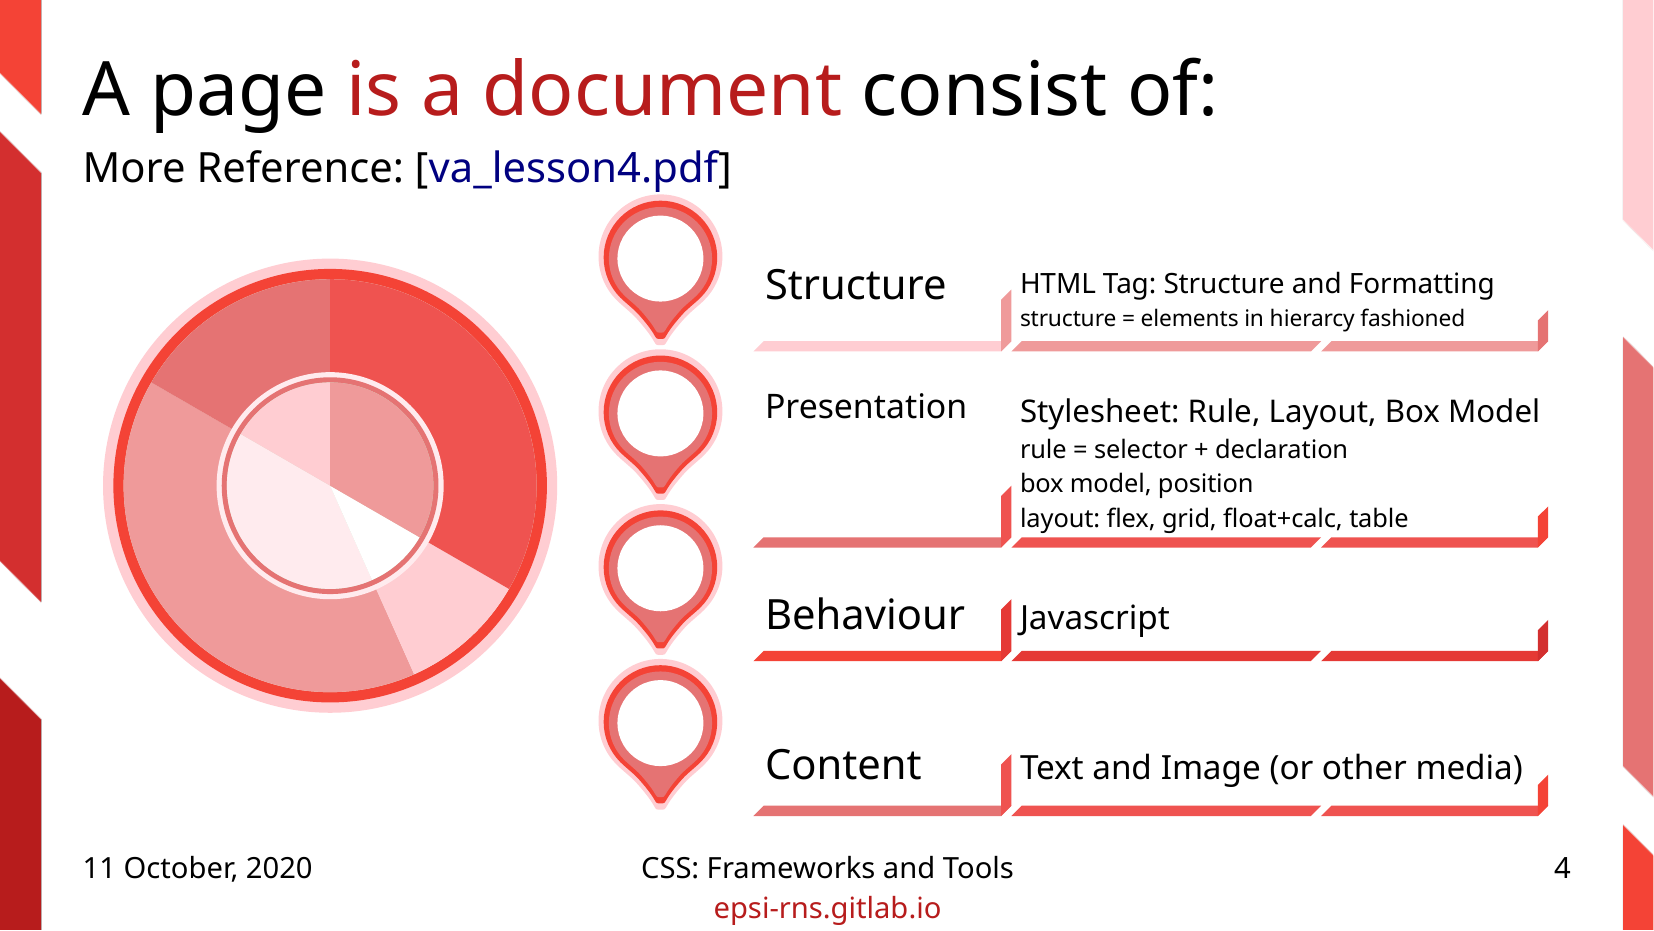

# A page is a document consist of: More Reference: [va_lesson4.pdf]
Structure
HTML Tag: Structure and Formatting
structure = elements in hierarcy fashioned
Presentation
Stylesheet: Rule, Layout, Box Model
rule = selector + declaration
box model, position
layout: flex, grid, float+calc, table
Behaviour
Javascript
Content
Text and Image (or other media)
11 October, 2020
CSS: Frameworks and Tools
4